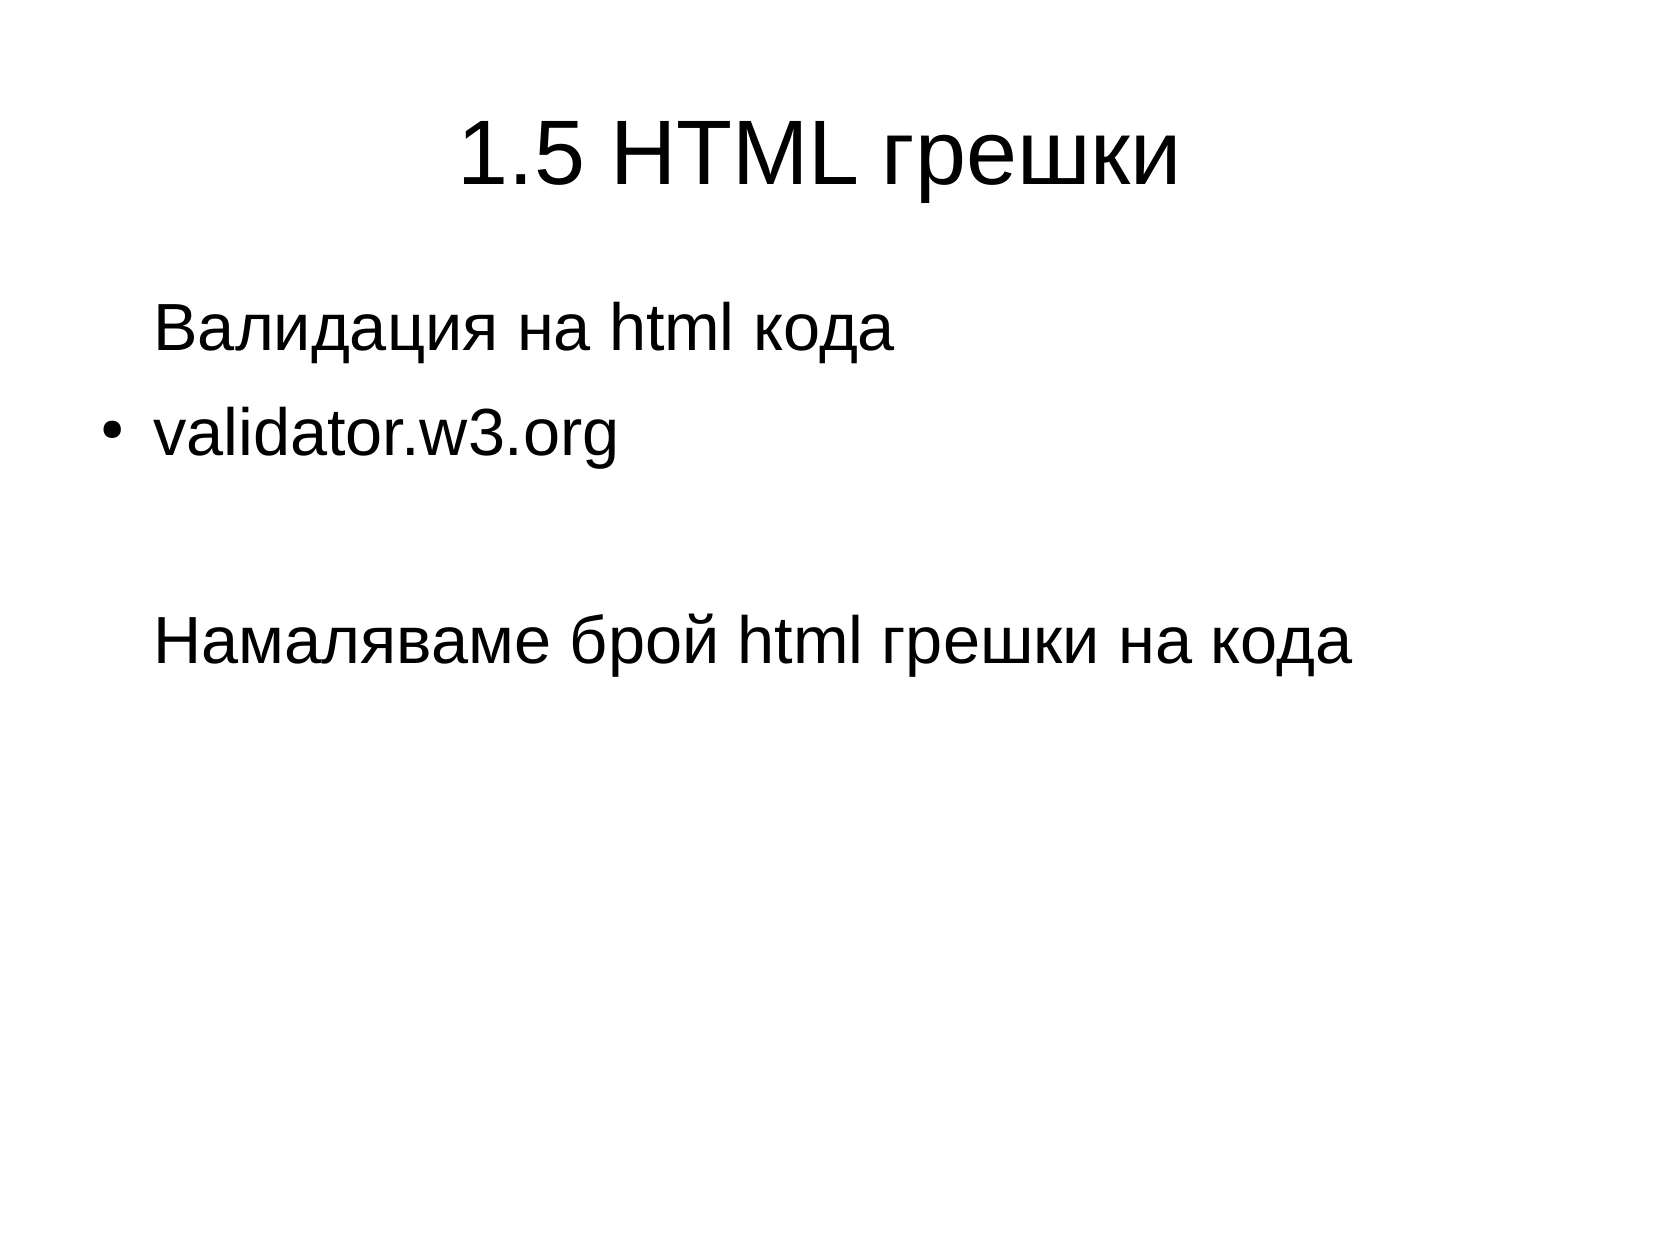

# 1.5 HTML грешки
Валидация на html кода
validator.w3.org
Намаляваме брой html грешки на кода